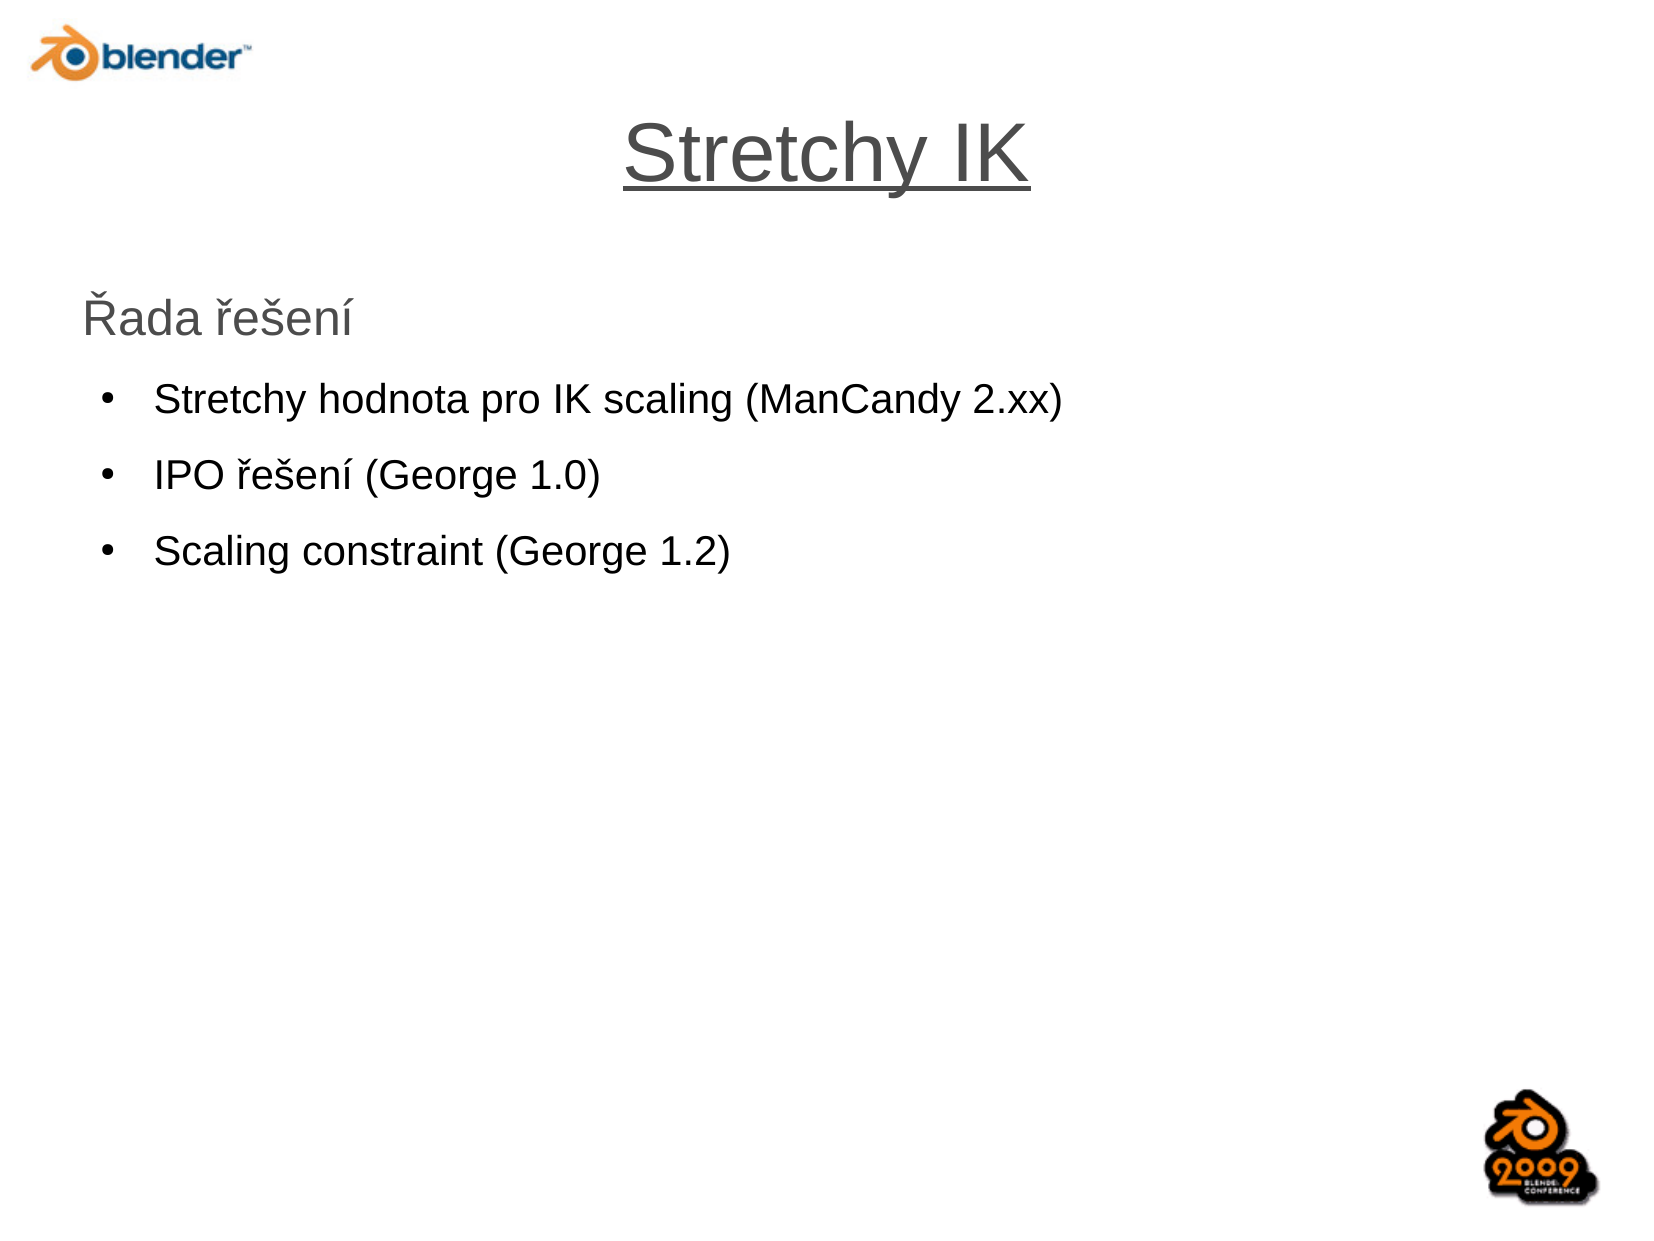

# Stretchy IK
Řada řešení
Stretchy hodnota pro IK scaling (ManCandy 2.xx)
IPO řešení (George 1.0)
Scaling constraint (George 1.2)